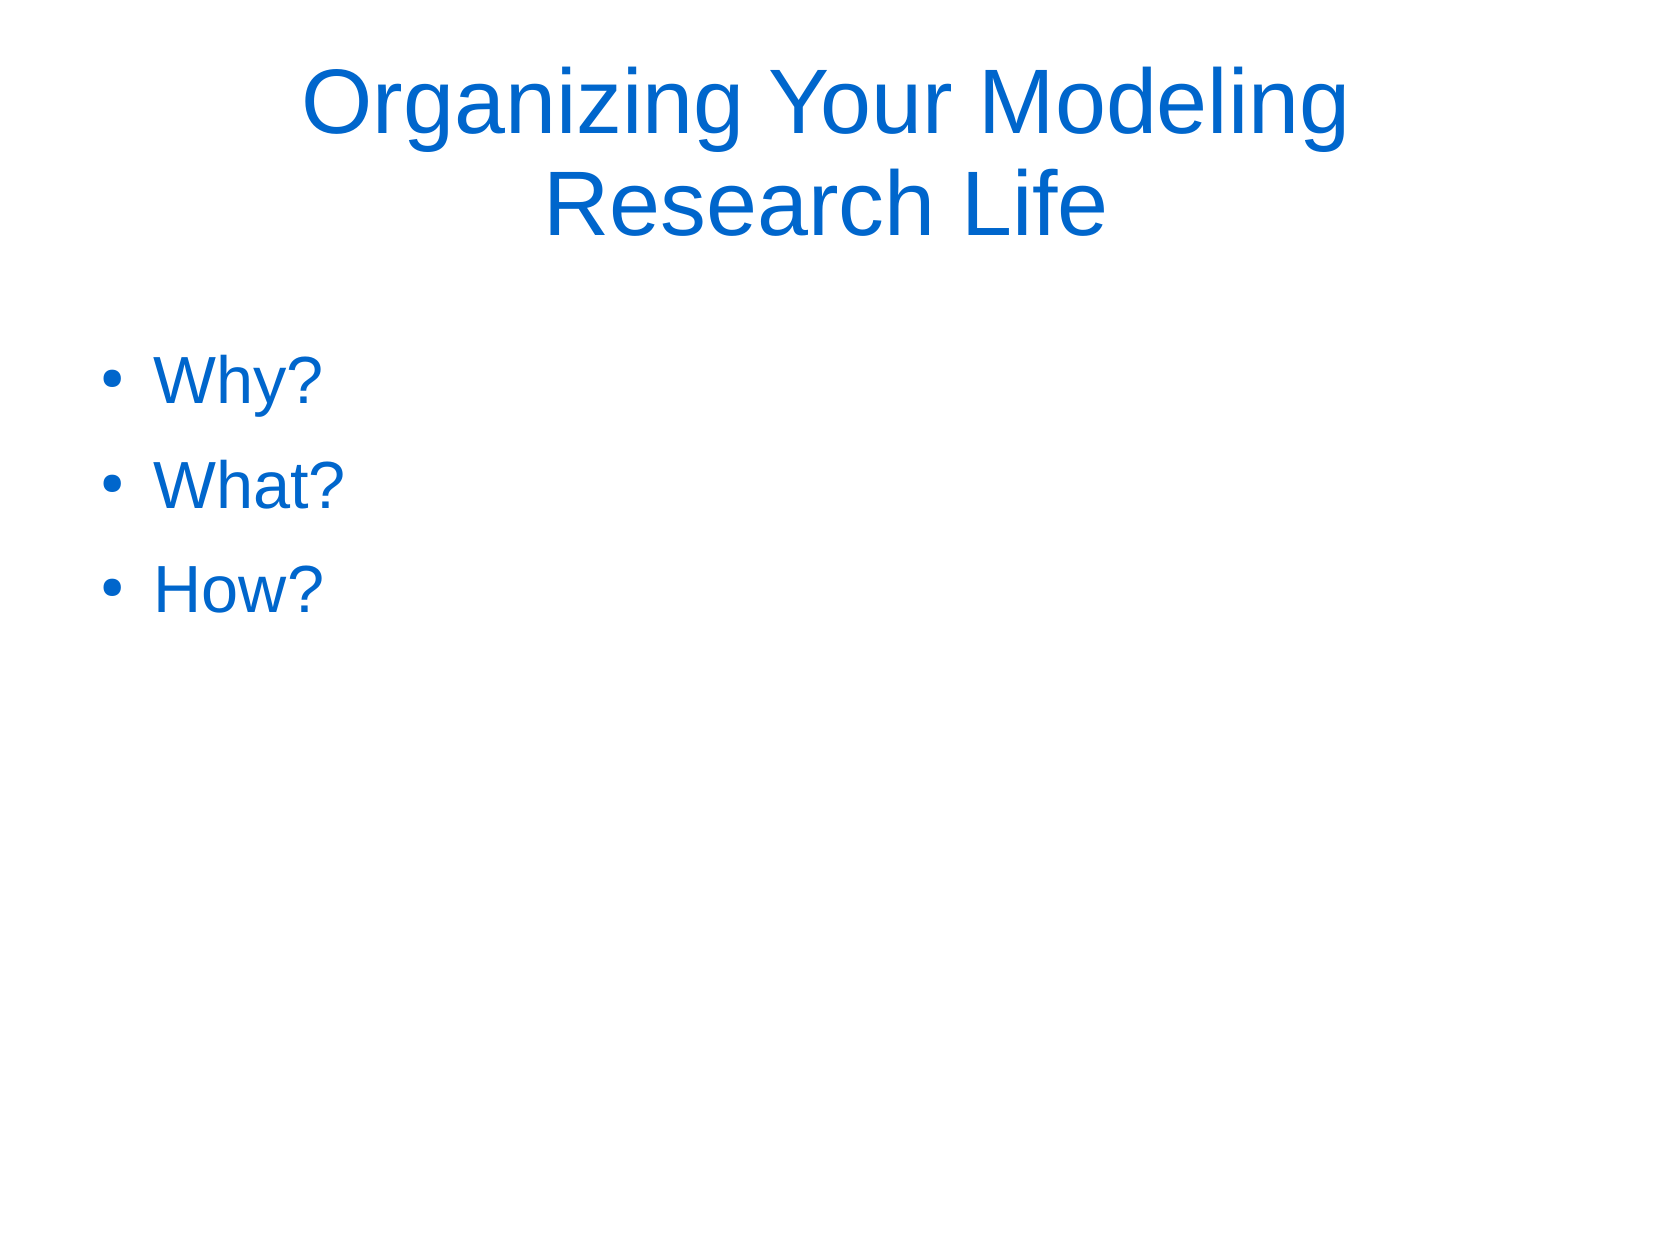

# Organizing Your Modeling Research Life
Why?
What?
How?